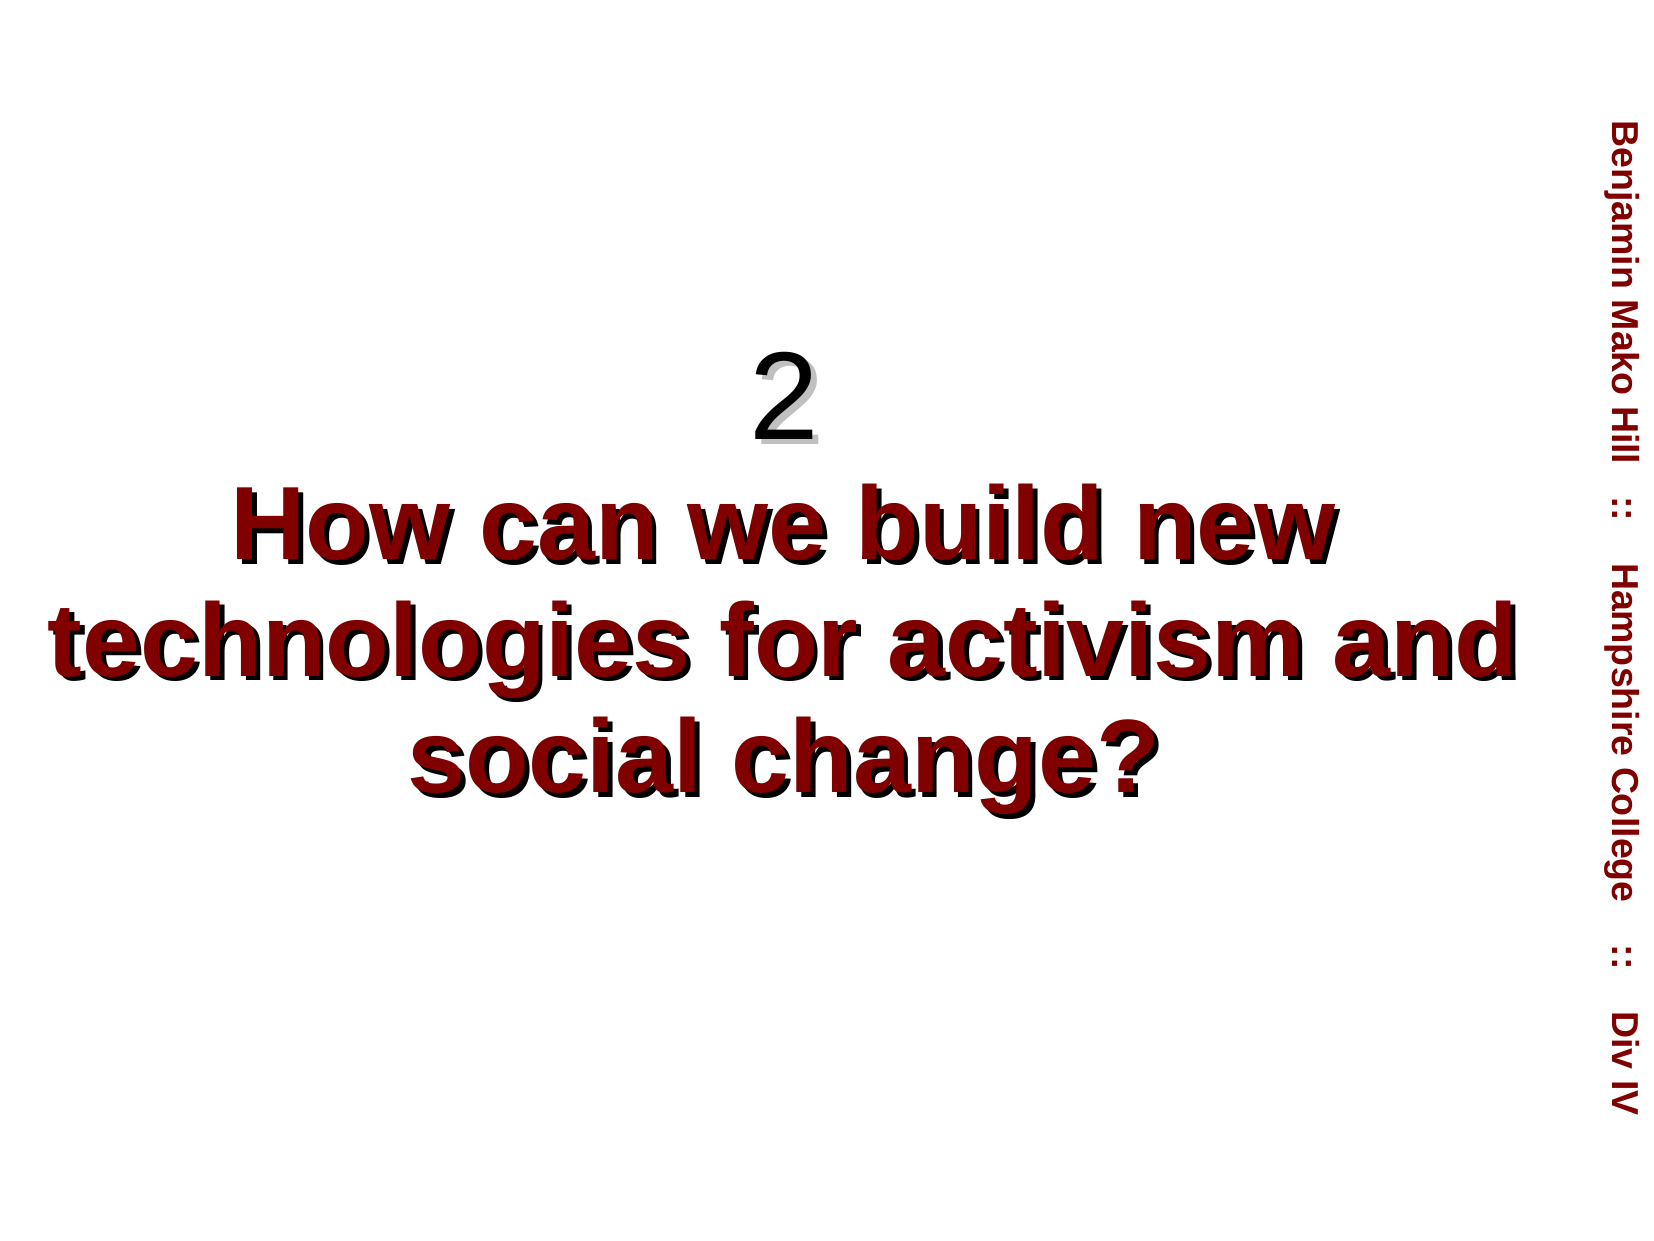

# 2 How can we build new technologies for activism and social change?